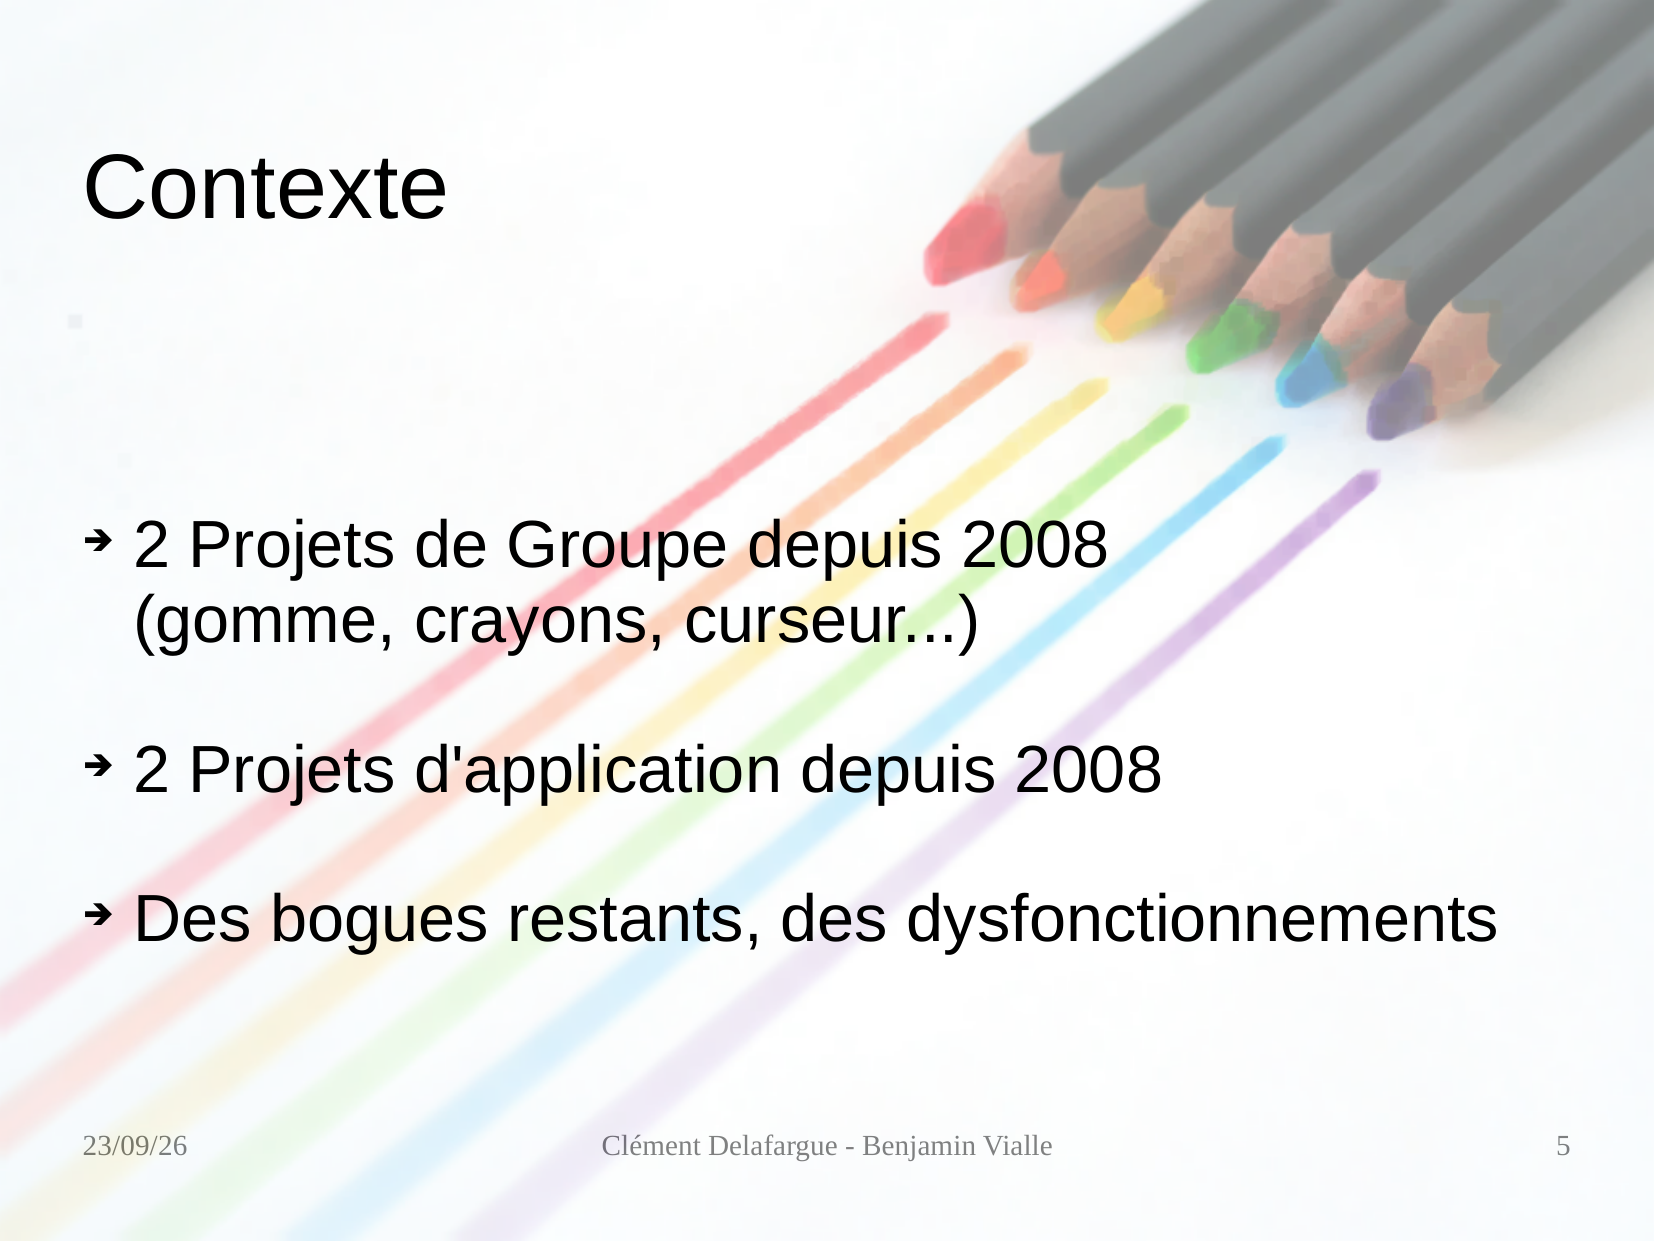

# Contexte
 2 Projets de Groupe depuis 2008
 (gomme, crayons, curseur...)
 2 Projets d'application depuis 2008
 Des bogues restants, des dysfonctionnements
Clément Delafargue - Benjamin Vialle
5